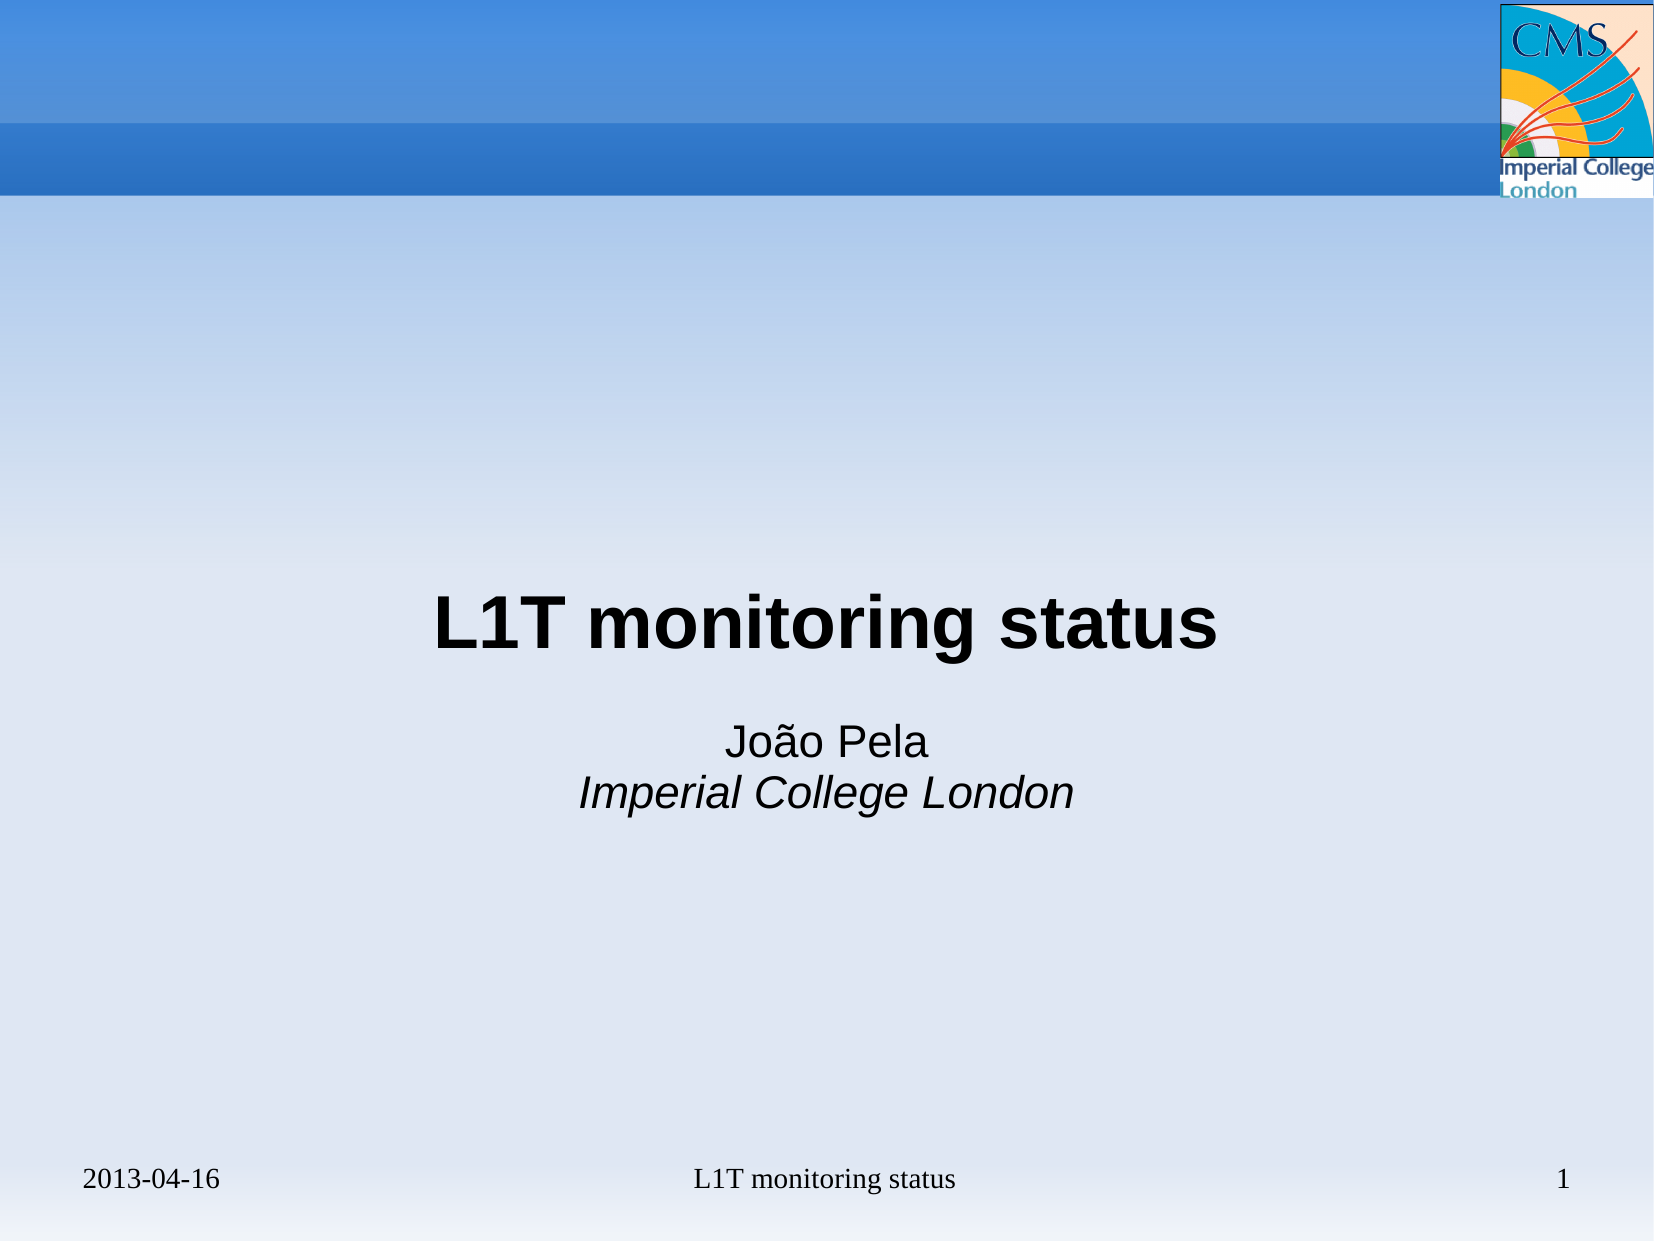

# L1T monitoring status
João Pela
Imperial College London
2013-04-16
L1T monitoring status
1